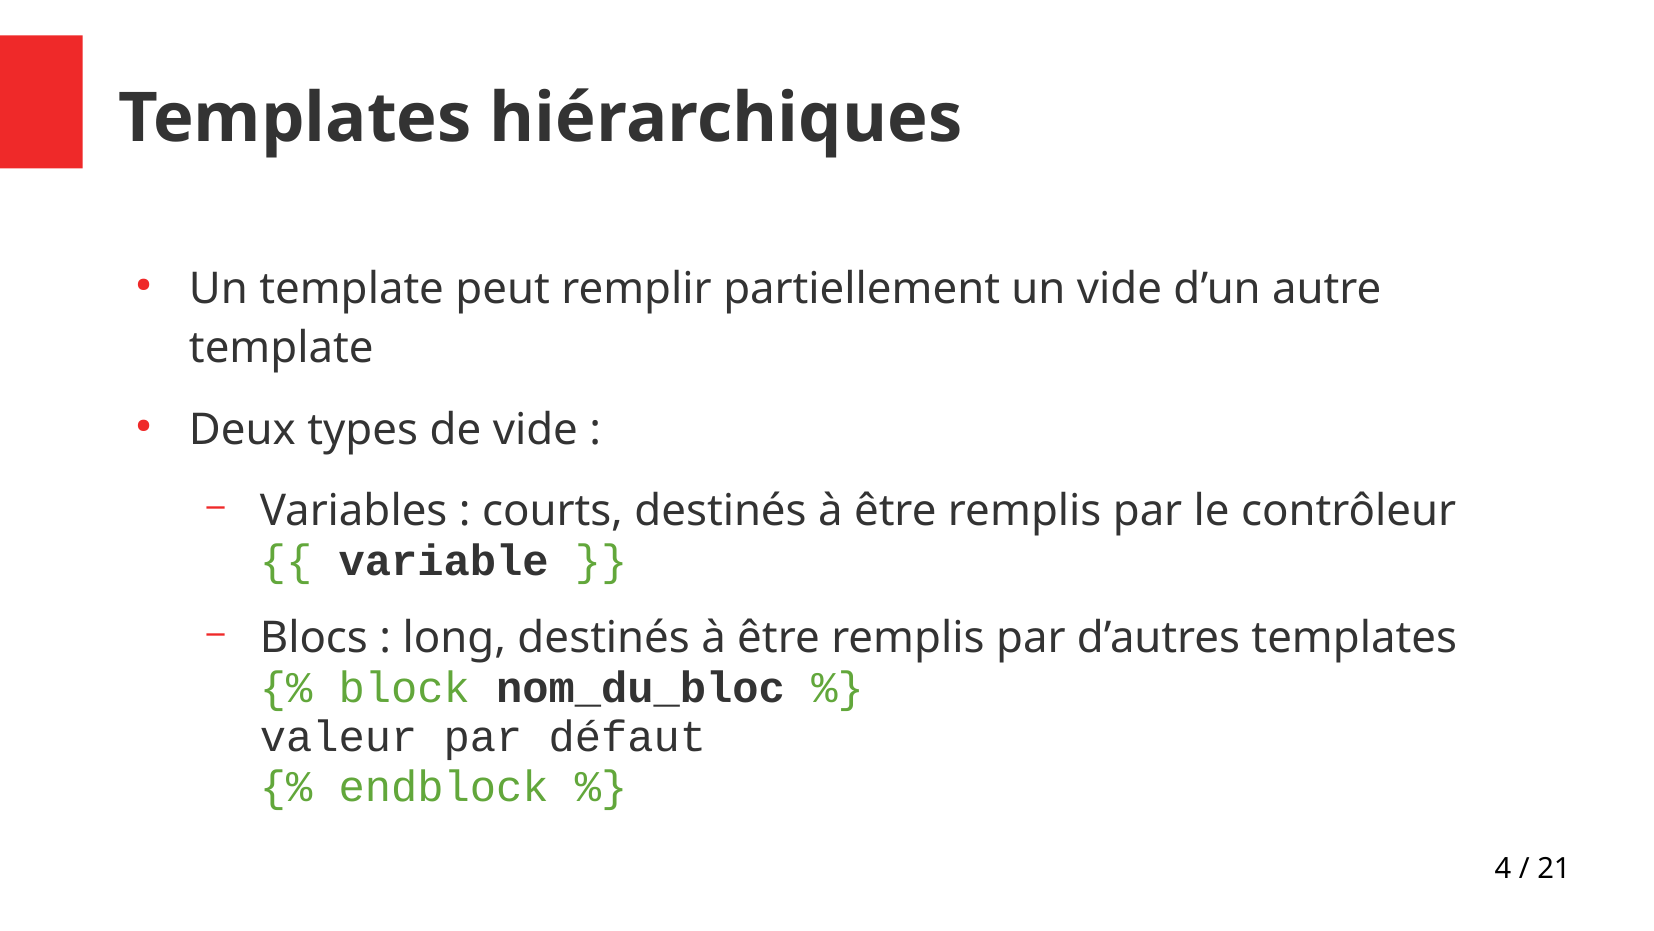

# Templates hiérarchiques
Un template peut remplir partiellement un vide d’un autre template
Deux types de vide :
Variables : courts, destinés à être remplis par le contrôleur
{{ variable }}
Blocs : long, destinés à être remplis par d’autres templates
{% block nom_du_bloc %}
valeur par défaut
{% endblock %}
4